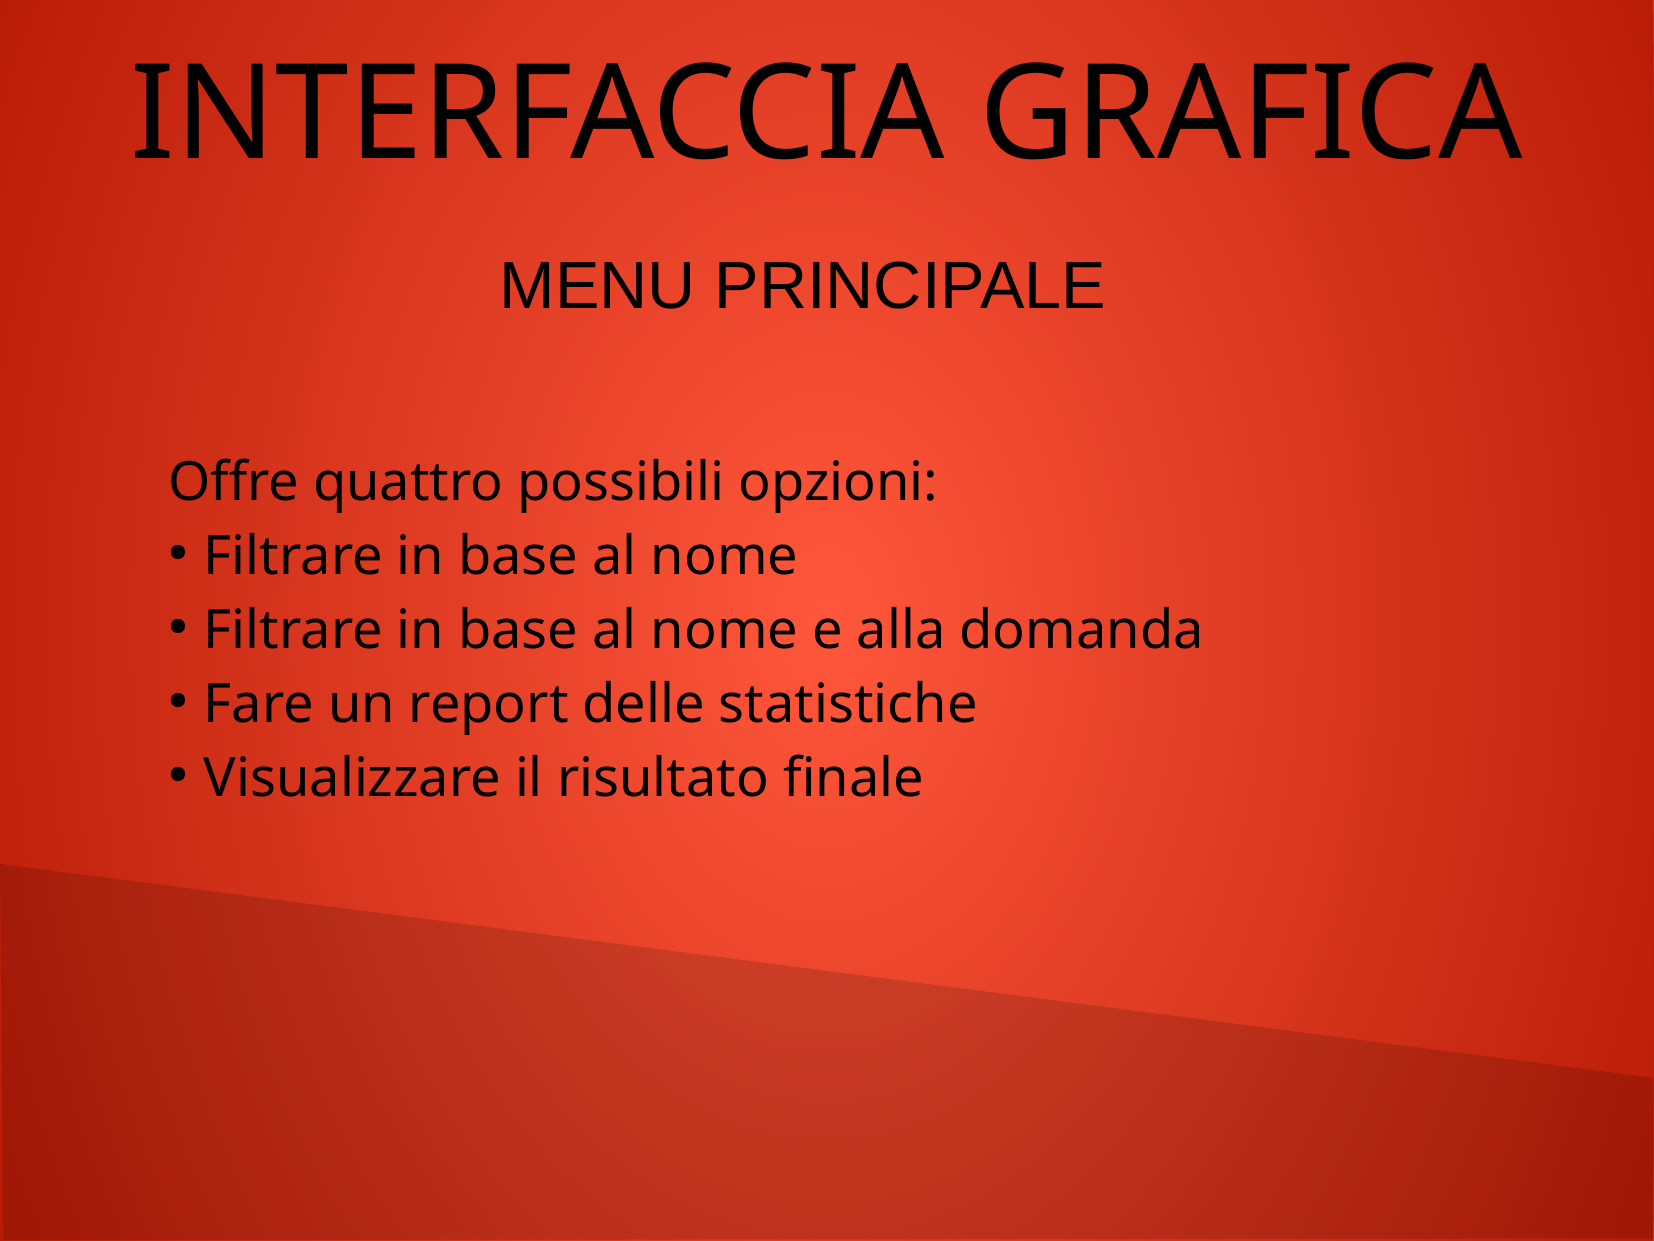

# INTERFACCIA GRAFICA
MENU PRINCIPALE
Offre quattro possibili opzioni:
Filtrare in base al nome
Filtrare in base al nome e alla domanda
Fare un report delle statistiche
Visualizzare il risultato finale